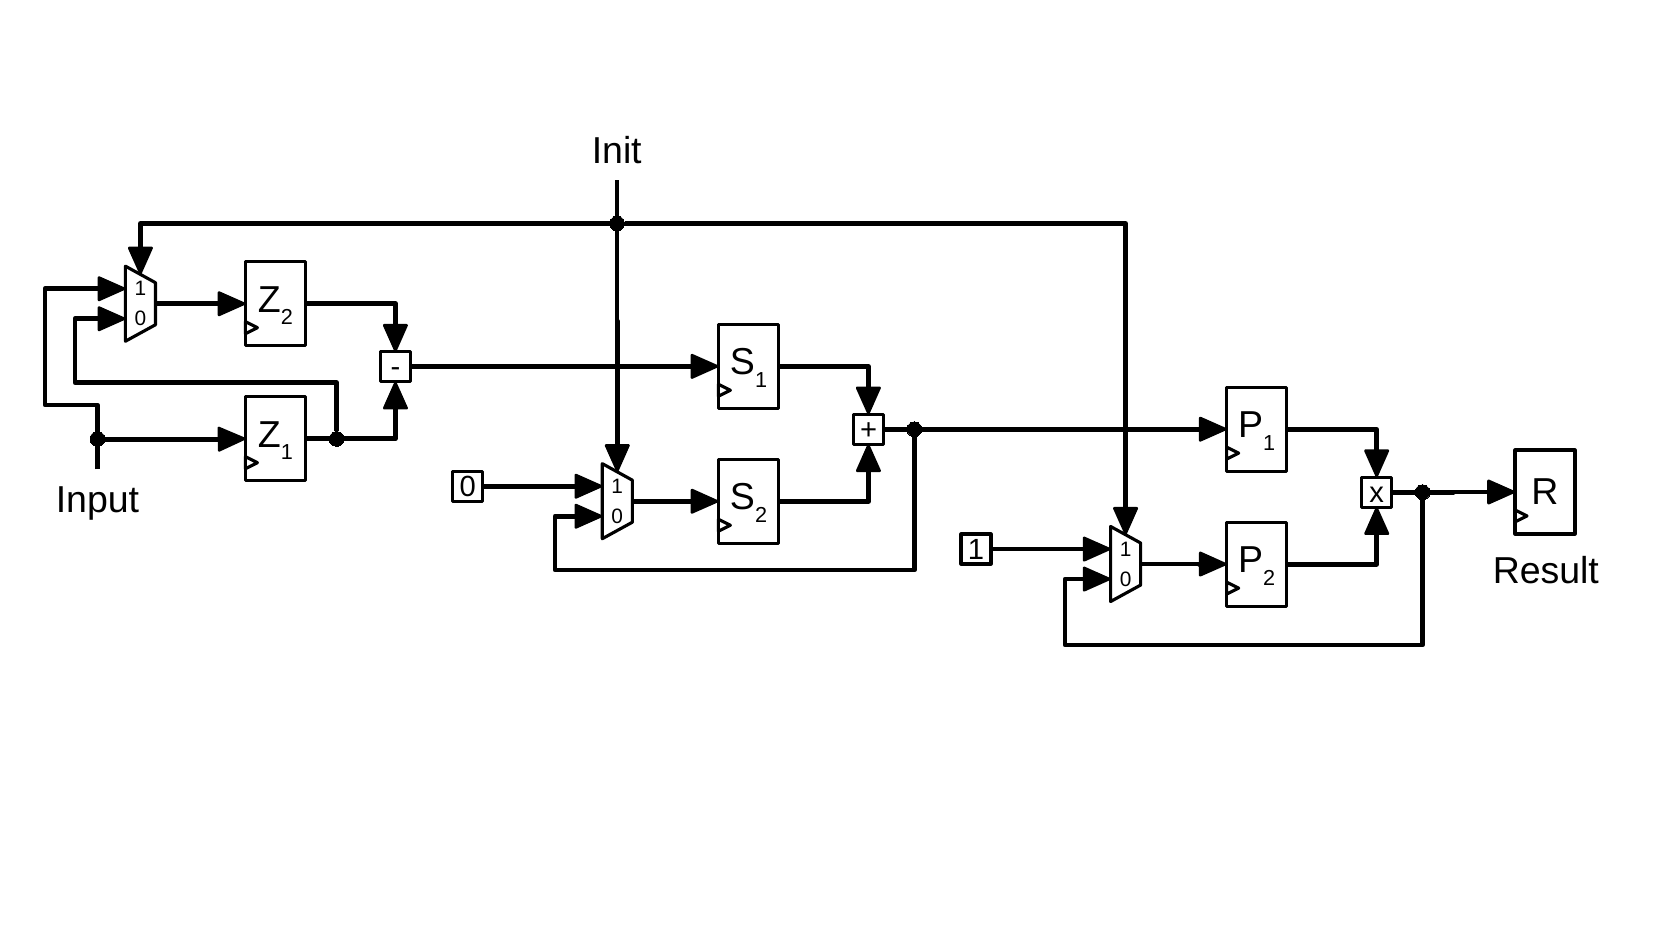

Init
Z2
1
0
S1
-
P1
Z1
+
R
S2
Input
0
1
x
0
P2
1
1
Result
0